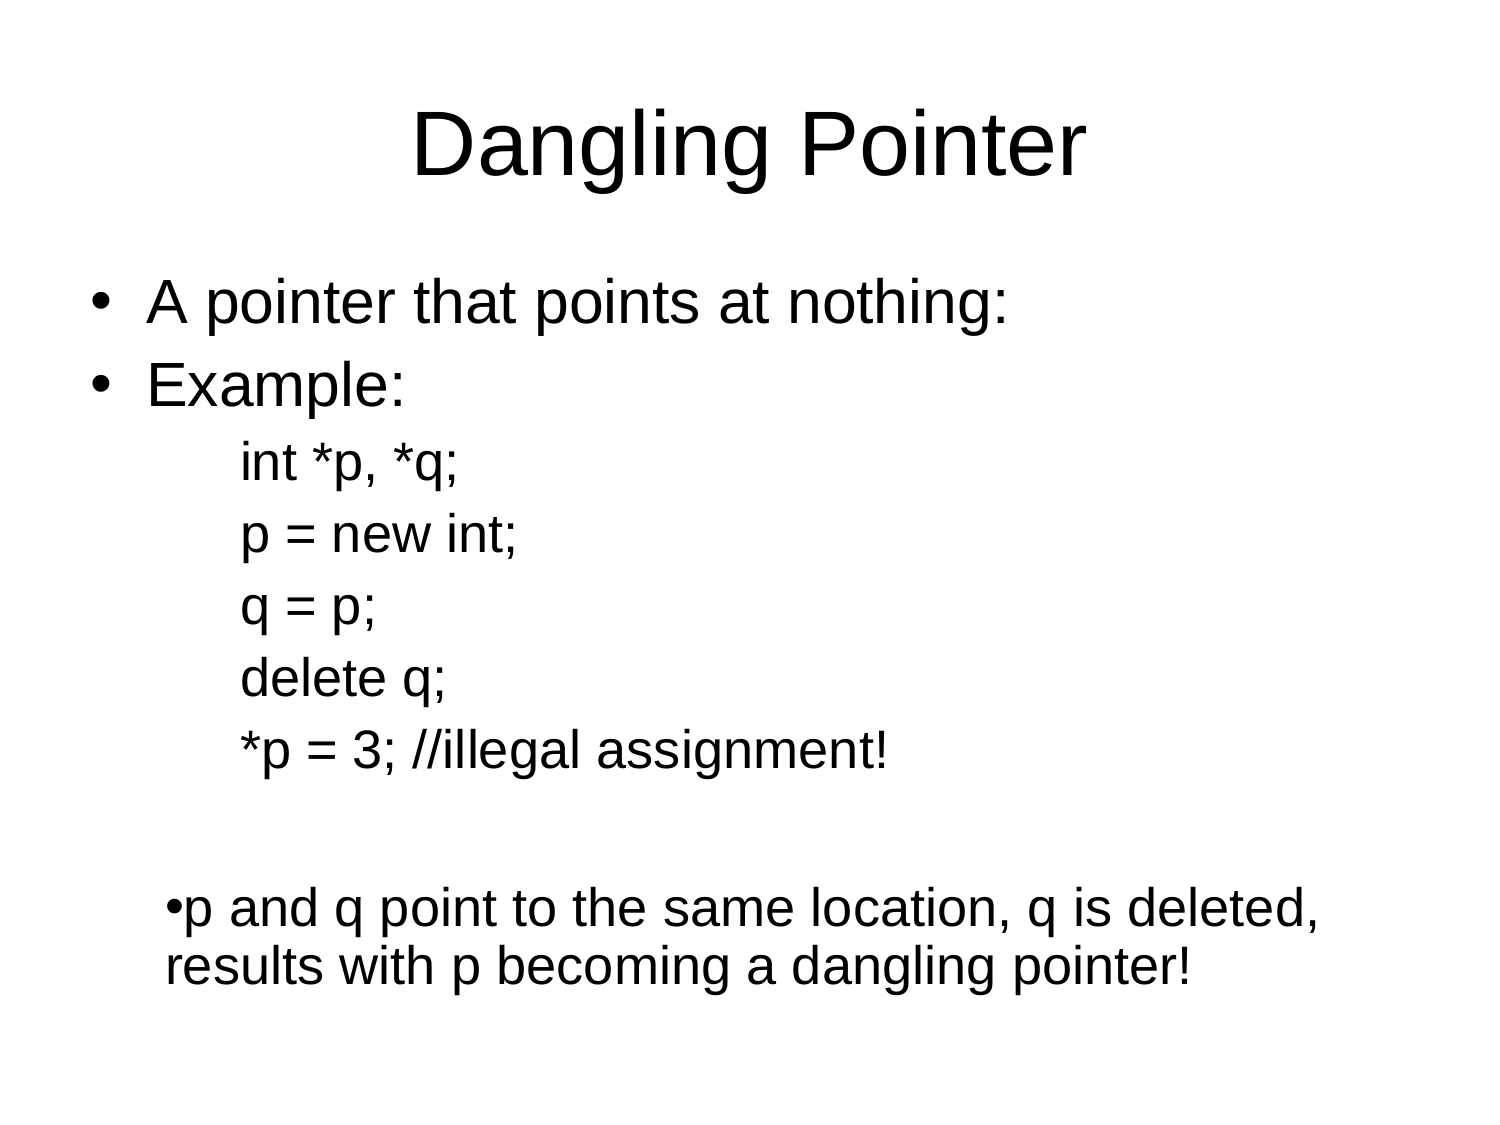

# Dangling Pointer
A pointer that points at nothing:
Example:
	int *p, *q;
	p = new int;
	q = p;
	delete q;
	*p = 3; //illegal assignment!
p and q point to the same location, q is deleted, results with p becoming a dangling pointer!